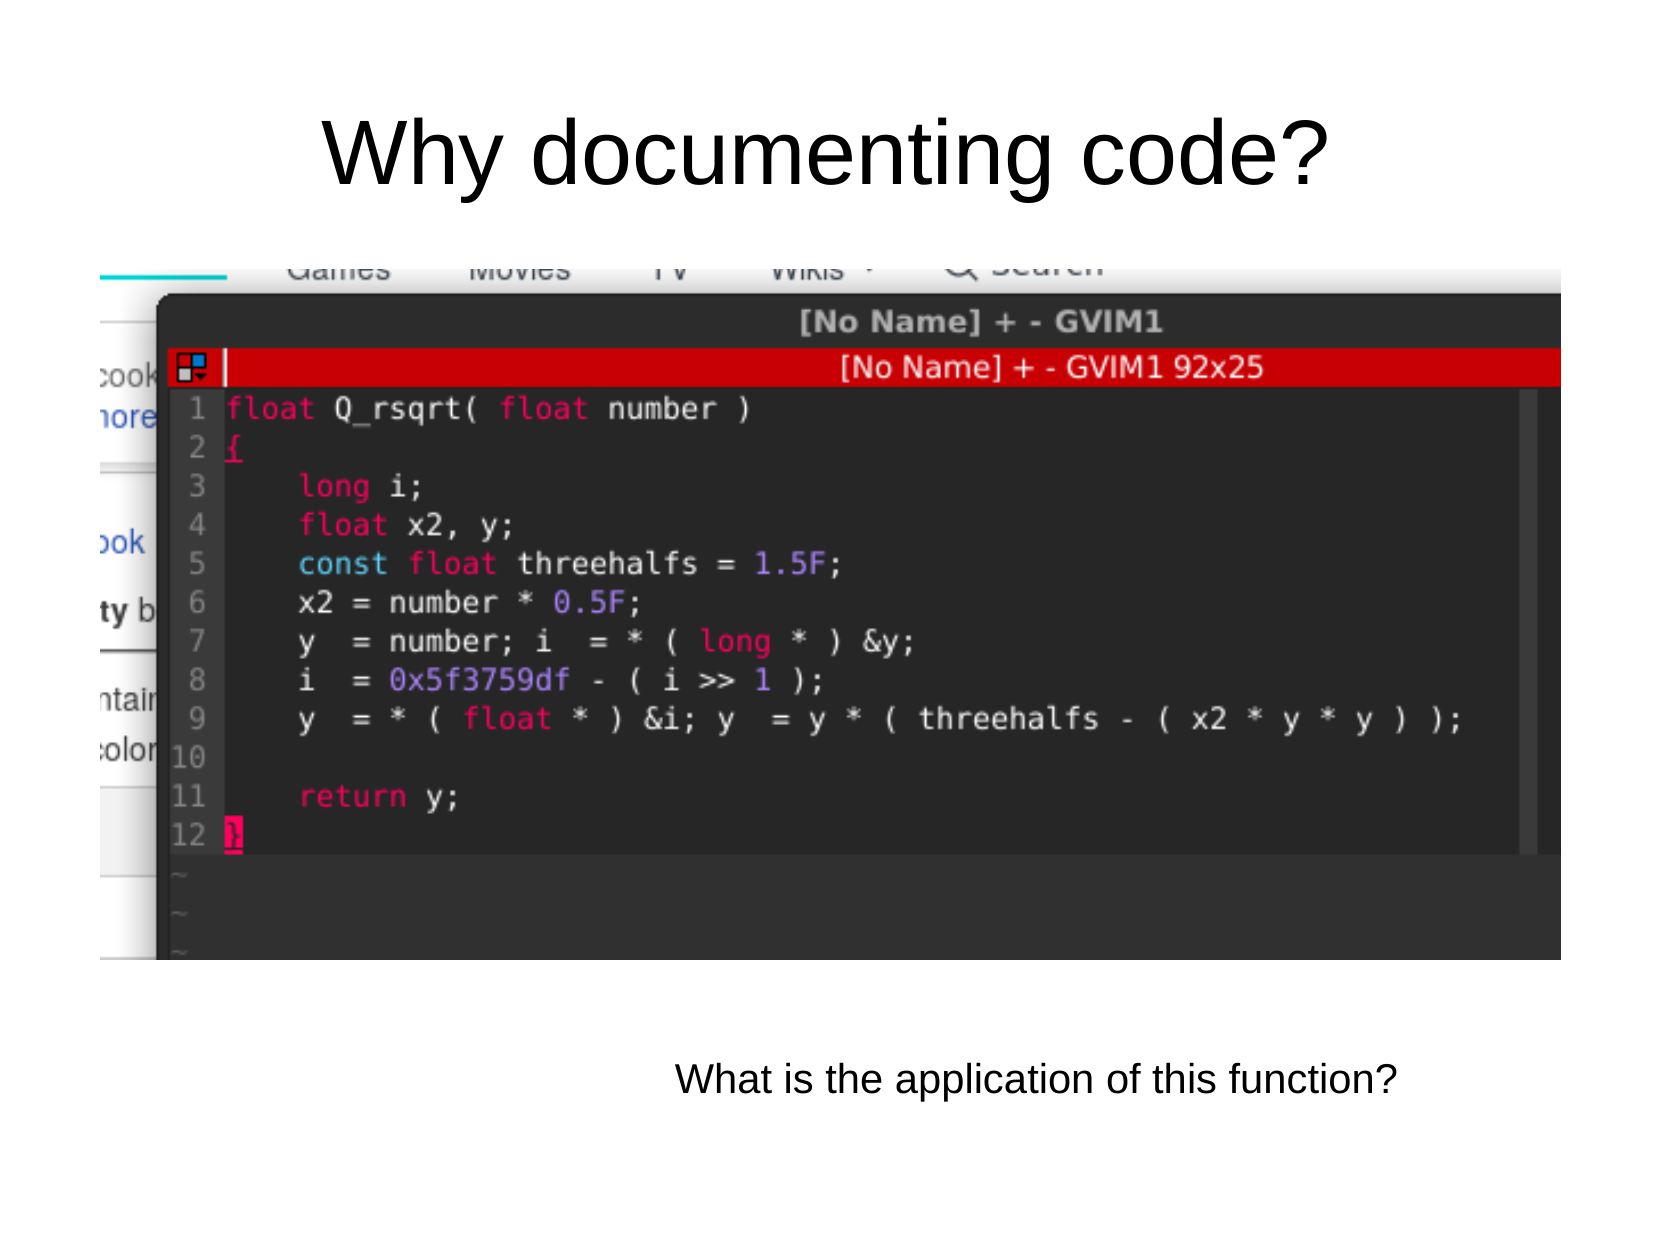

# Why documenting code?
What is the application of this function?